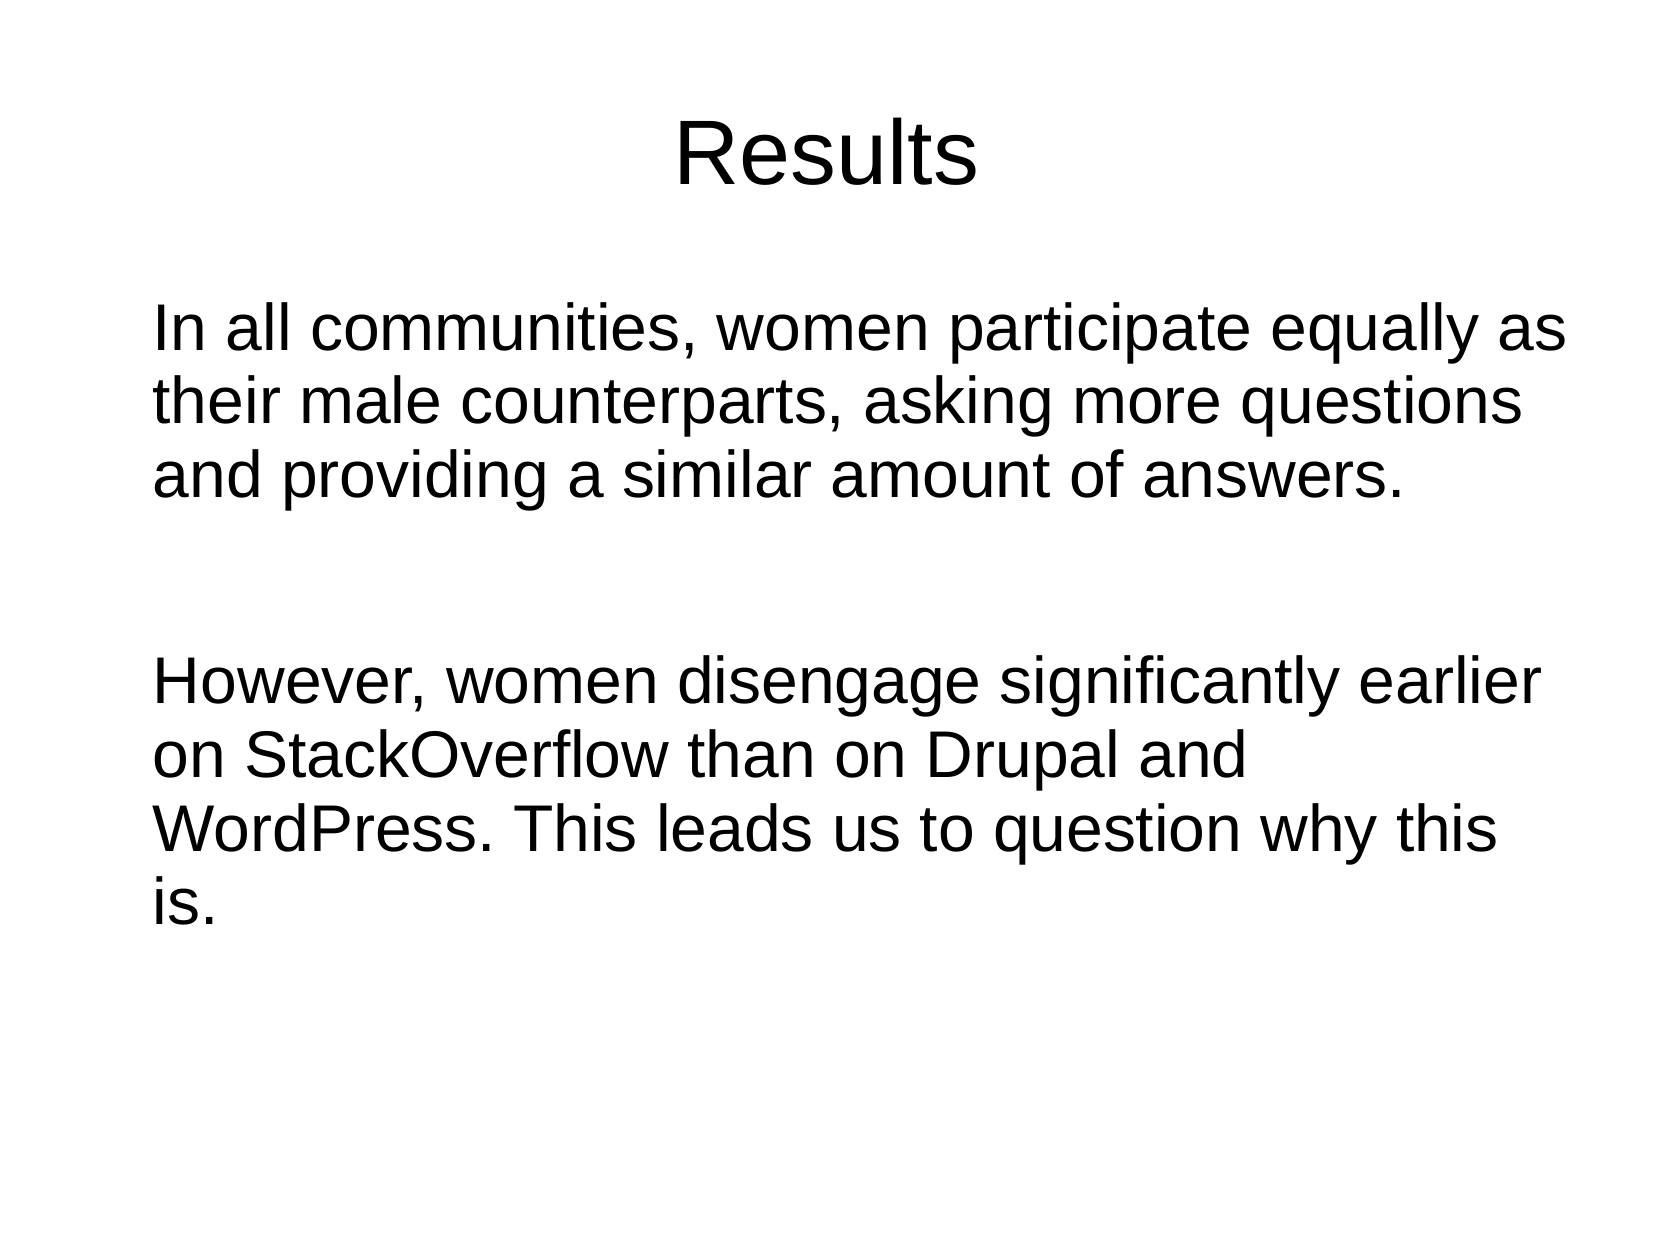

# Results
In all communities, women participate equally as their male counterparts, asking more questions and providing a similar amount of answers.
However, women disengage significantly earlier on StackOverflow than on Drupal and WordPress. This leads us to question why this is.